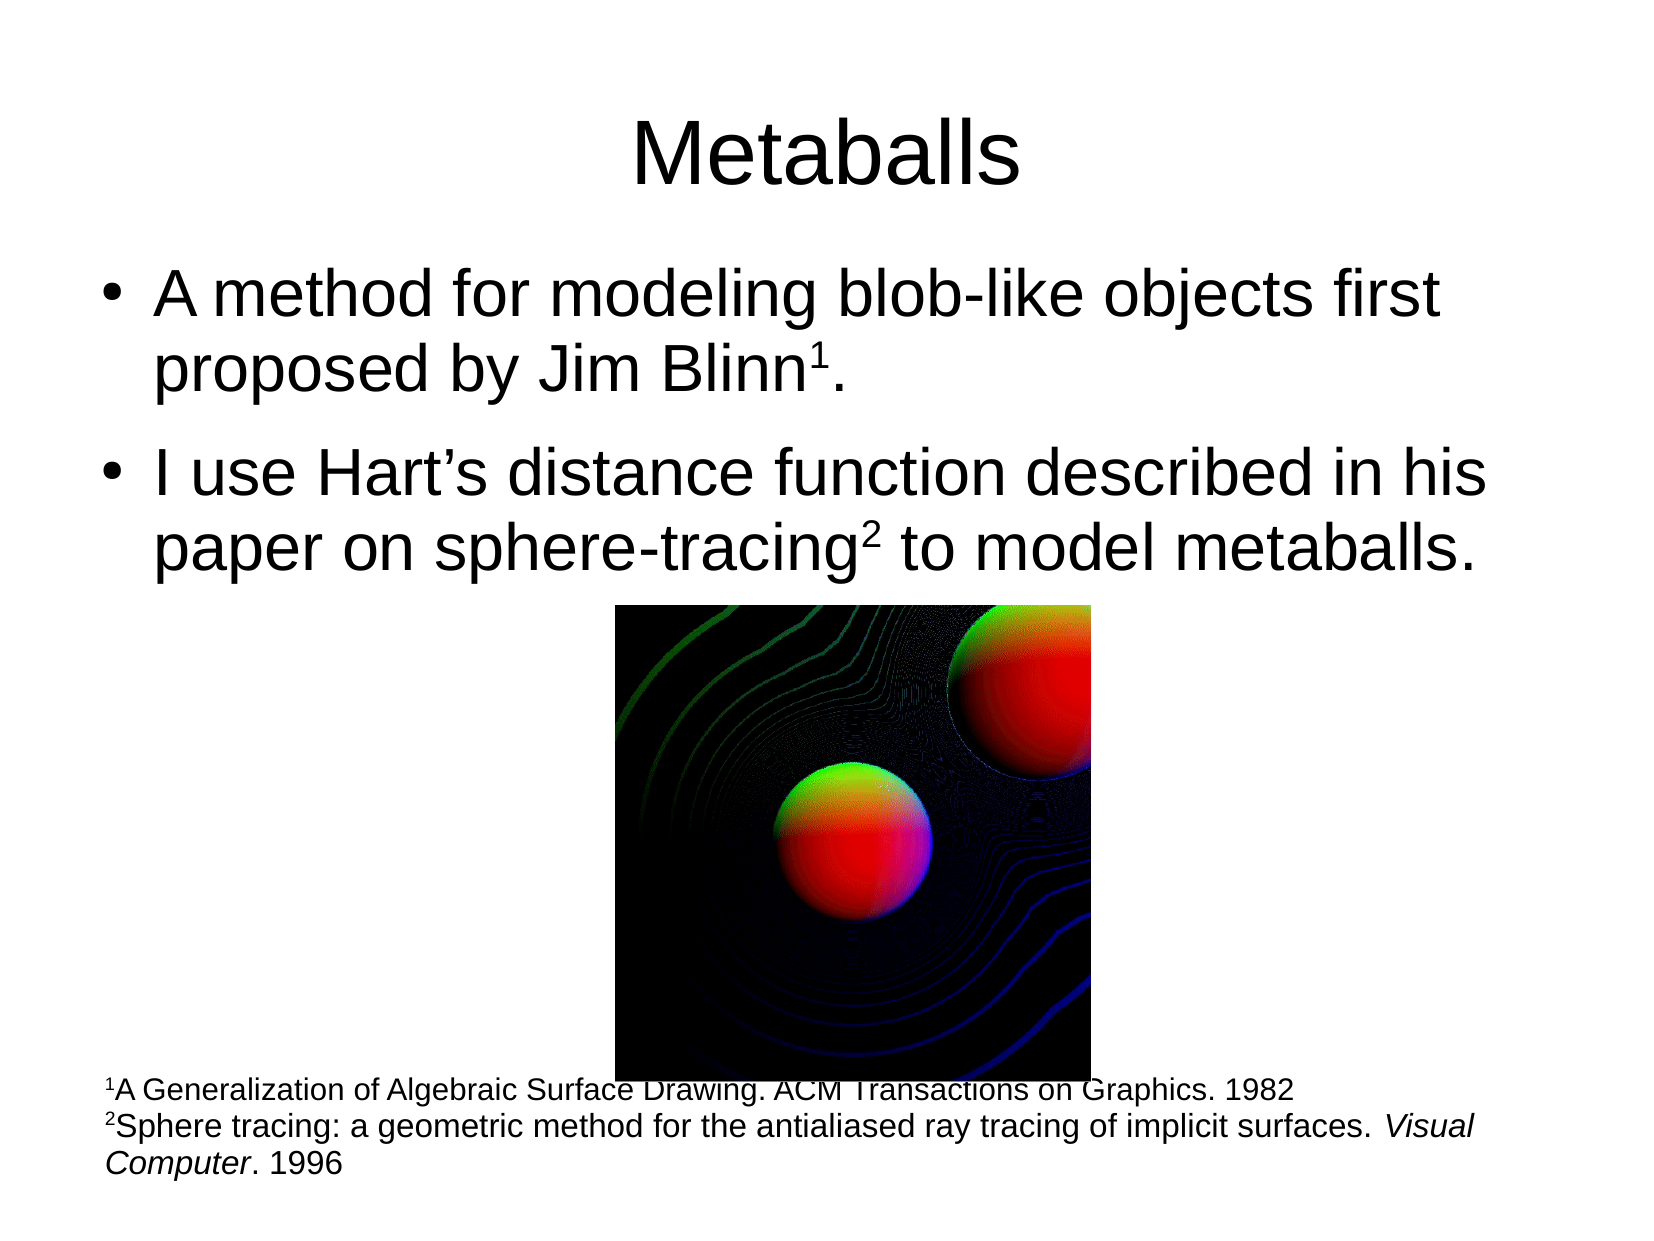

# Metaballs
A method for modeling blob-like objects first proposed by Jim Blinn1.
I use Hart’s distance function described in his paper on sphere-tracing2 to model metaballs.
1A Generalization of Algebraic Surface Drawing. ACM Transactions on Graphics. 1982
2Sphere tracing: a geometric method for the antialiased ray tracing of implicit surfaces. Visual Computer. 1996